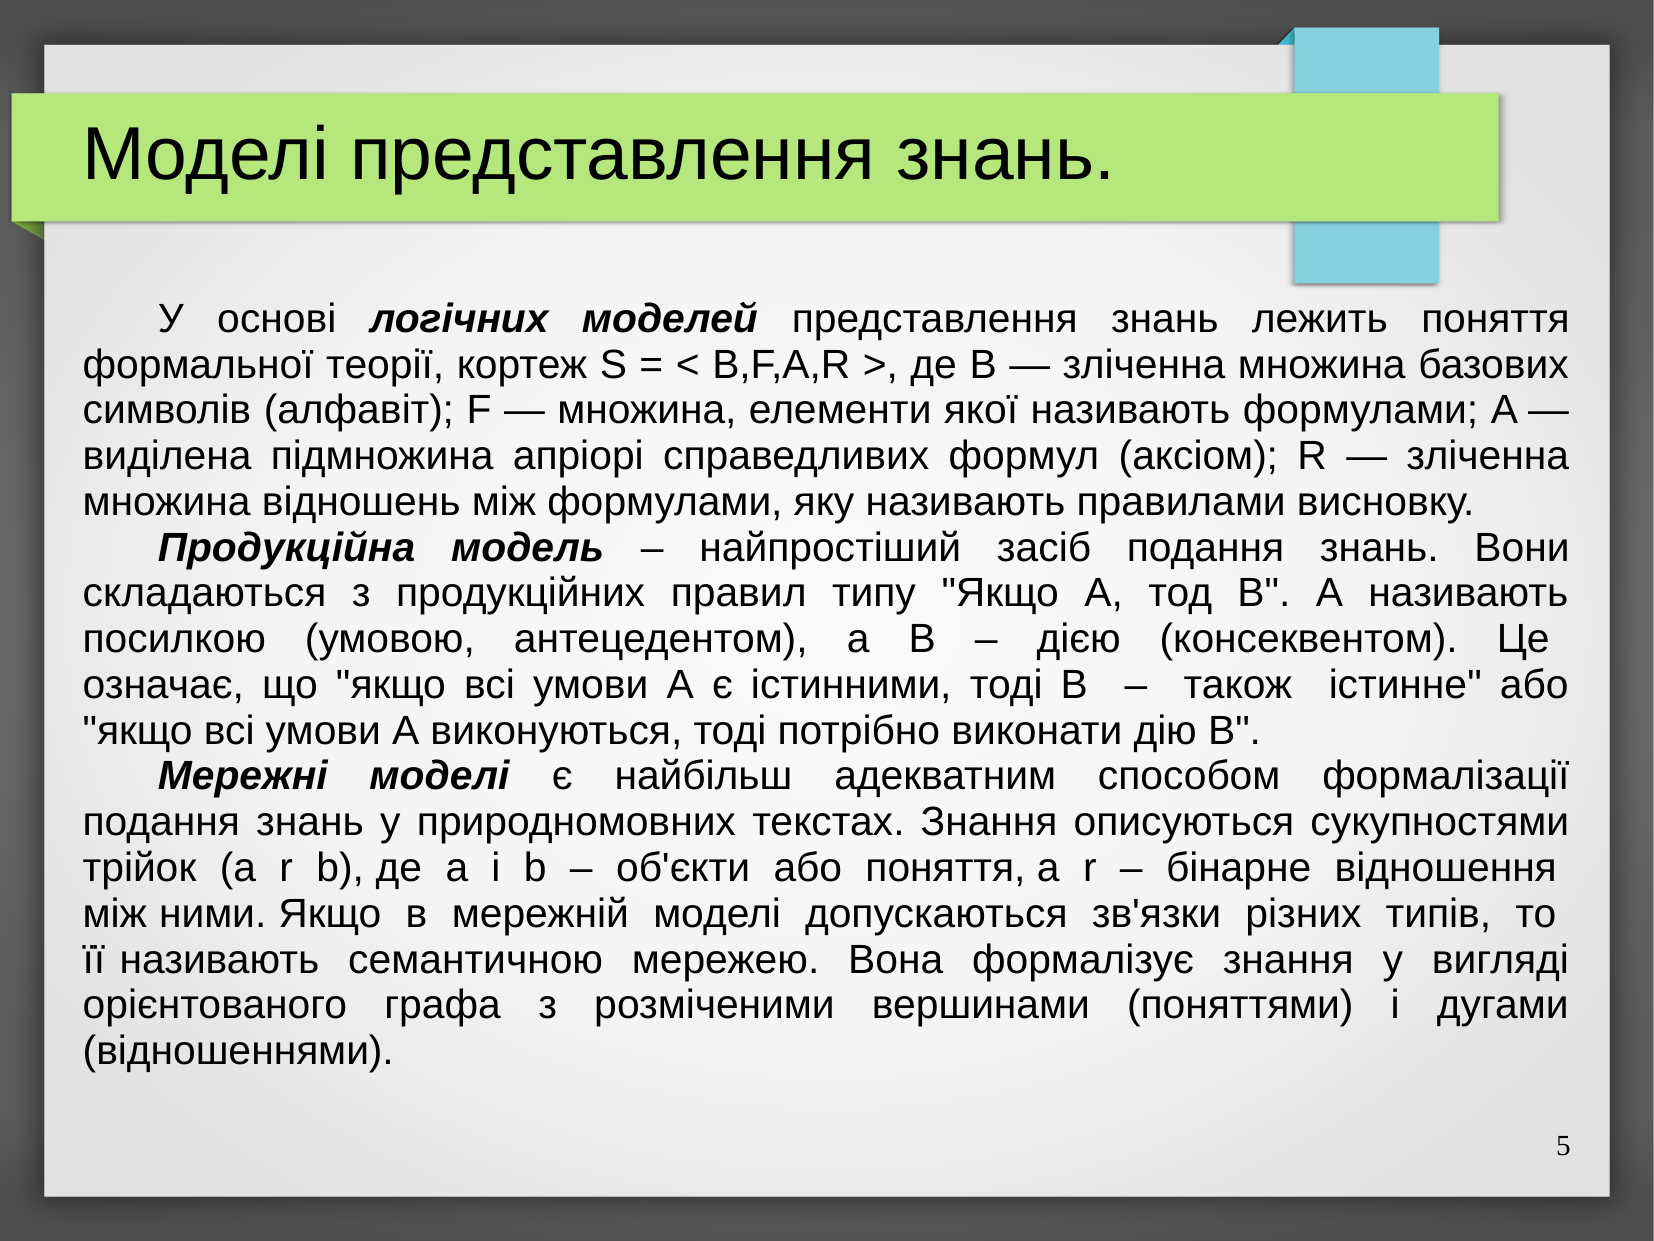

# Моделі представлення знань.
У основі логічних моделей представлення знань лежить поняття формальної теорії, кортеж S = < B,F,A,R >, де B — зліченна множина базових символів (алфавіт); F — множина, елементи якої називають формулами; A — виділена підмножина апріорі справедливих формул (аксіом); R — зліченна множина відношень між формулами, яку називають правилами висновку.
Продукційна модель – найпростіший засіб подання знань. Вони складаються з продукційних правил типу "Якщо А, тод В". А називають посилкою (умовою, антецедентом), а В – дією (консеквентом). Це означає, що "якщо всі умови А є істинними, тоді В – також істинне" або "якщо всі умови А виконуються, тоді потрібно виконати дію В".
Мережні моделі є найбільш адекватним способом формалізації подання знань у природномовних текстах. Знання описуються сукупностями трійок (a r b), де а і b – об'єкти або поняття, а r – бінарне відношення між ними. Якщо в мережній моделі допускаються зв'язки різних типів, то її називають семантичною мережею. Вона формалізує знання у вигляді орієнтованого графа з розміченими вершинами (поняттями) і дугами (відношеннями).
5